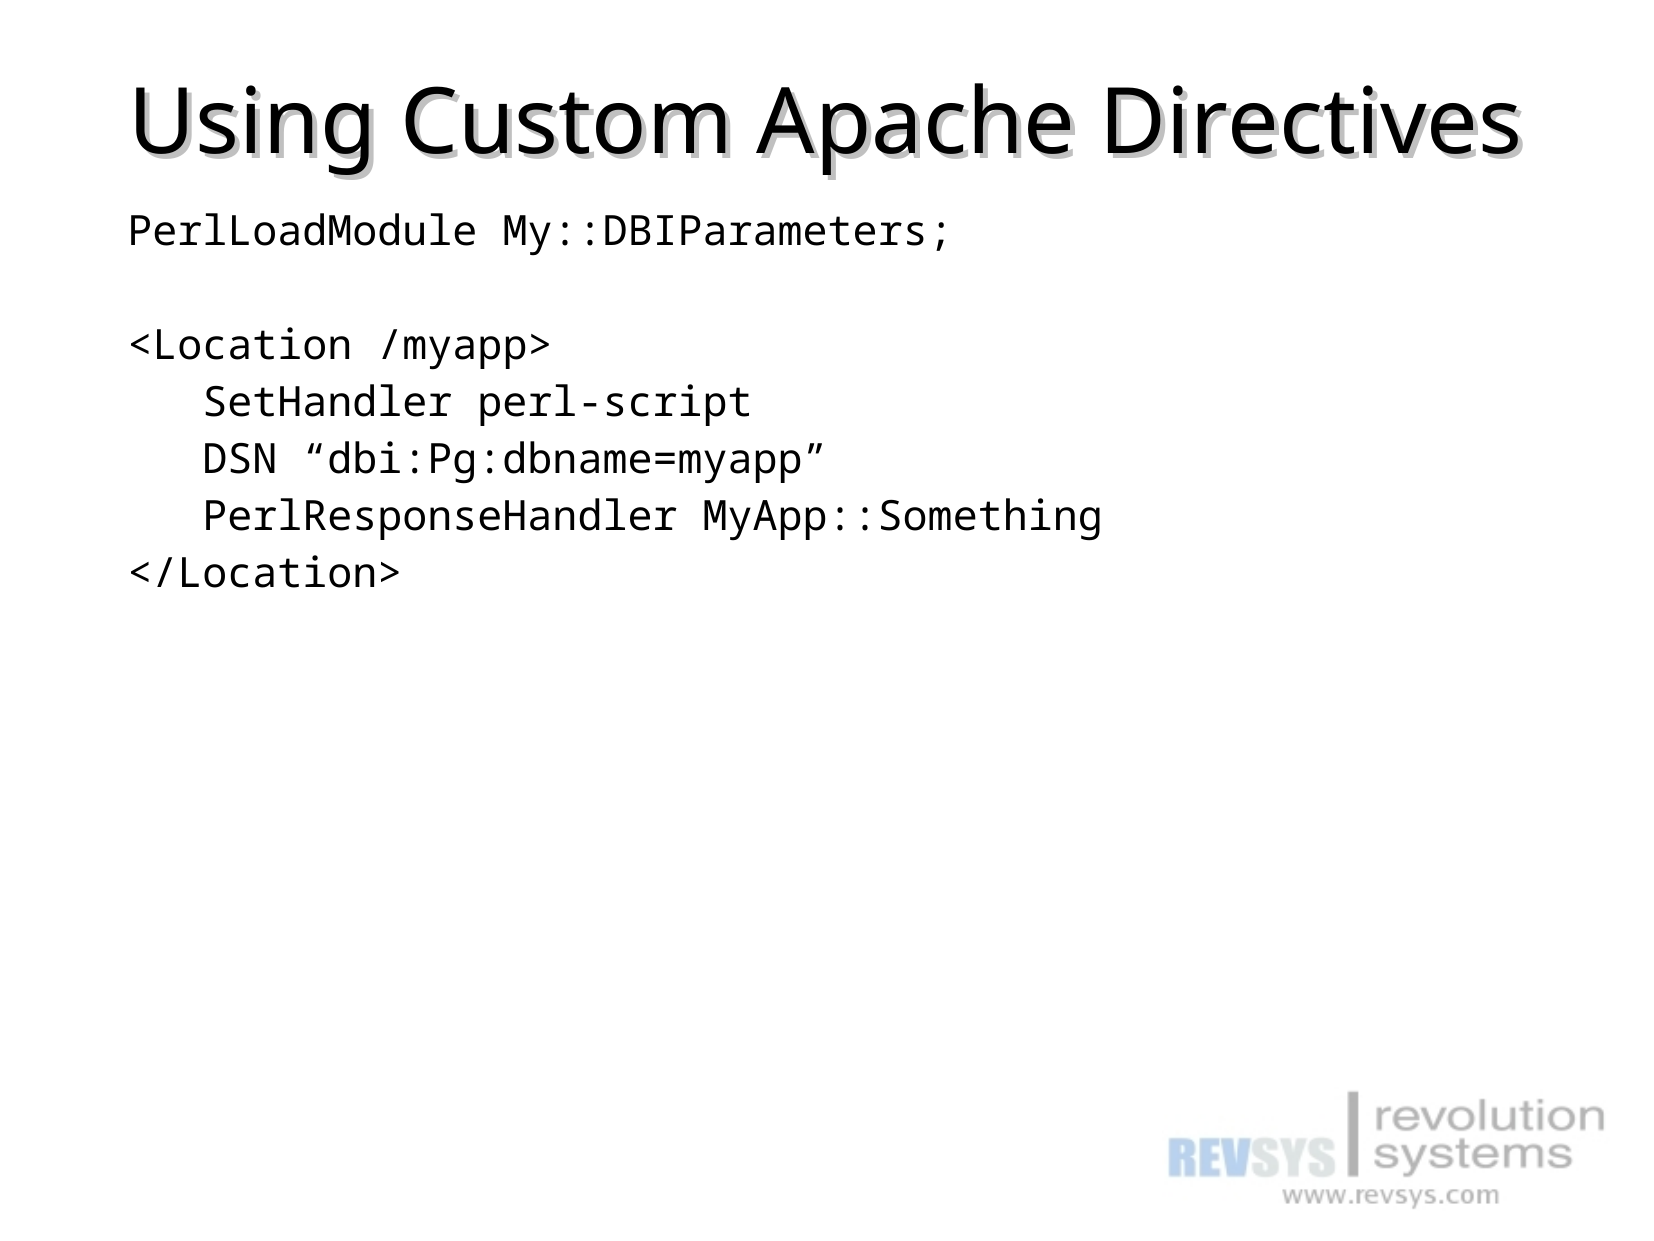

# Using Custom Apache Directives
PerlLoadModule My::DBIParameters;
<Location /myapp>
	SetHandler perl-script
	DSN “dbi:Pg:dbname=myapp”
	PerlResponseHandler MyApp::Something
</Location>